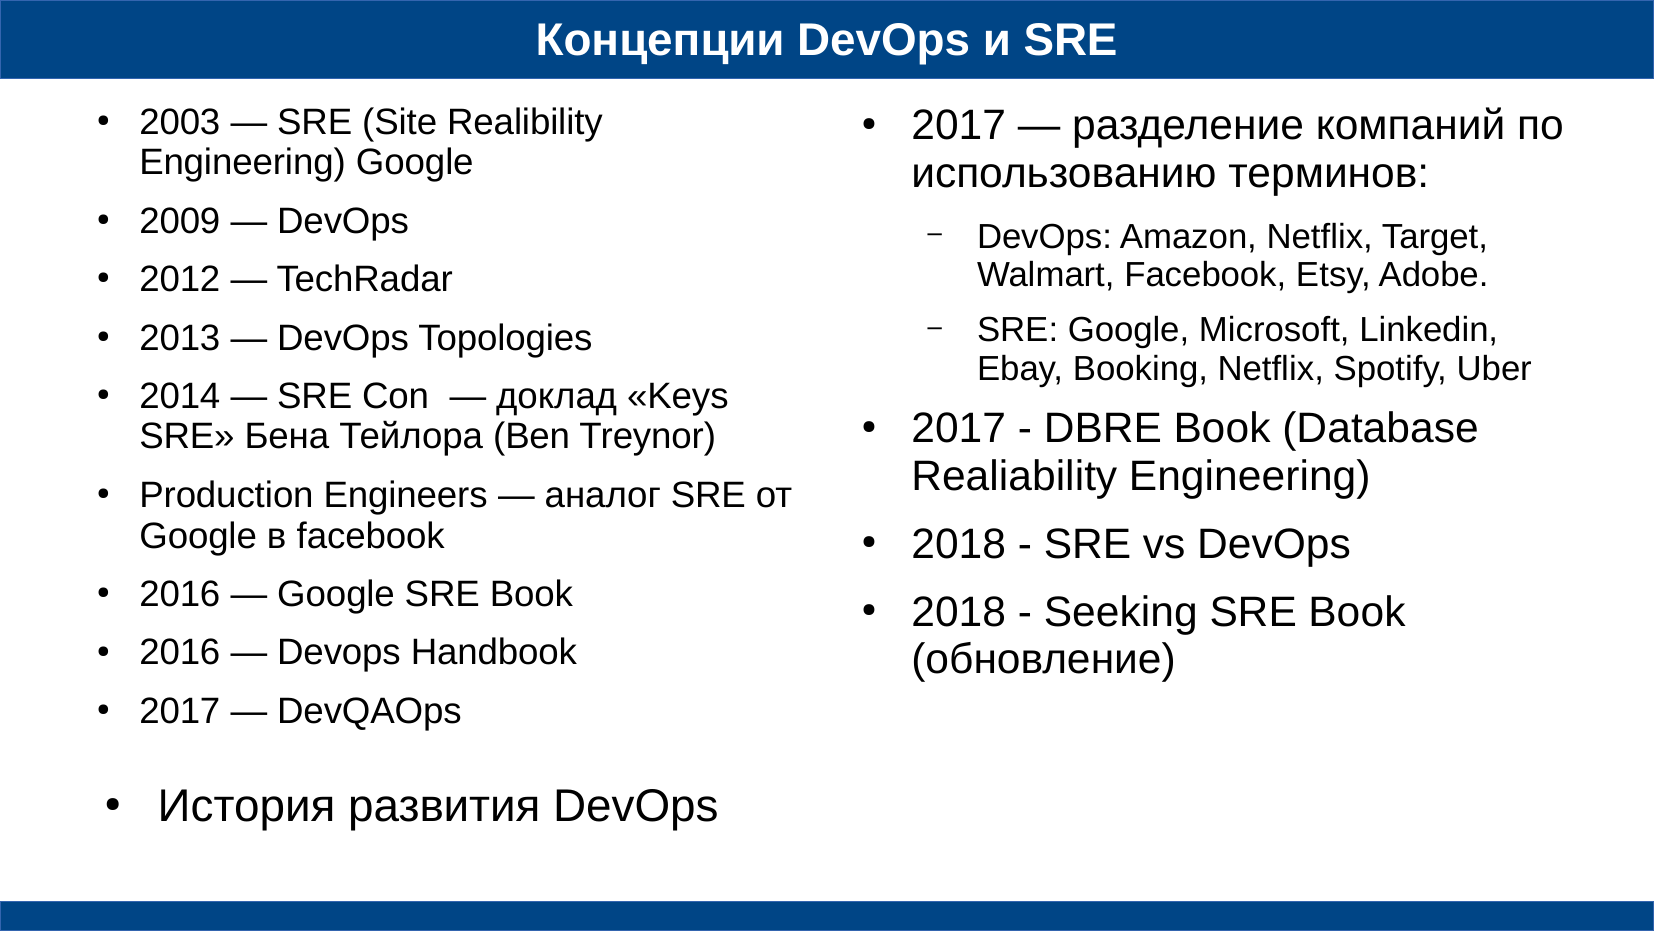

# Концепции DevOps и SRE
2003 — SRE (Site Realibility Engineering) Google
2009 — DevOps
2012 — TechRadar
2013 — DevOps Topologies
2014 — SRE Con — доклад «Keys SRE» Бена Тейлора (Ben Treynor)
Production Engineers — аналог SRE от Google в facebook
2016 — Google SRE Book
2016 — Devops Handbook
2017 — DevQAOps
2017 — разделение компаний по использованию терминов:
DevOps: Amazon, Netflix, Target, Walmart, Facebook, Etsy, Adobe.
SRE: Google, Microsoft, Linkedin, Ebay, Booking, Netflix, Spotify, Uber
2017 - DBRE Book (Database Realiability Engineering)
2018 - SRE vs DevOps
2018 - Seeking SRE Book (обновление)
История развития DevOps